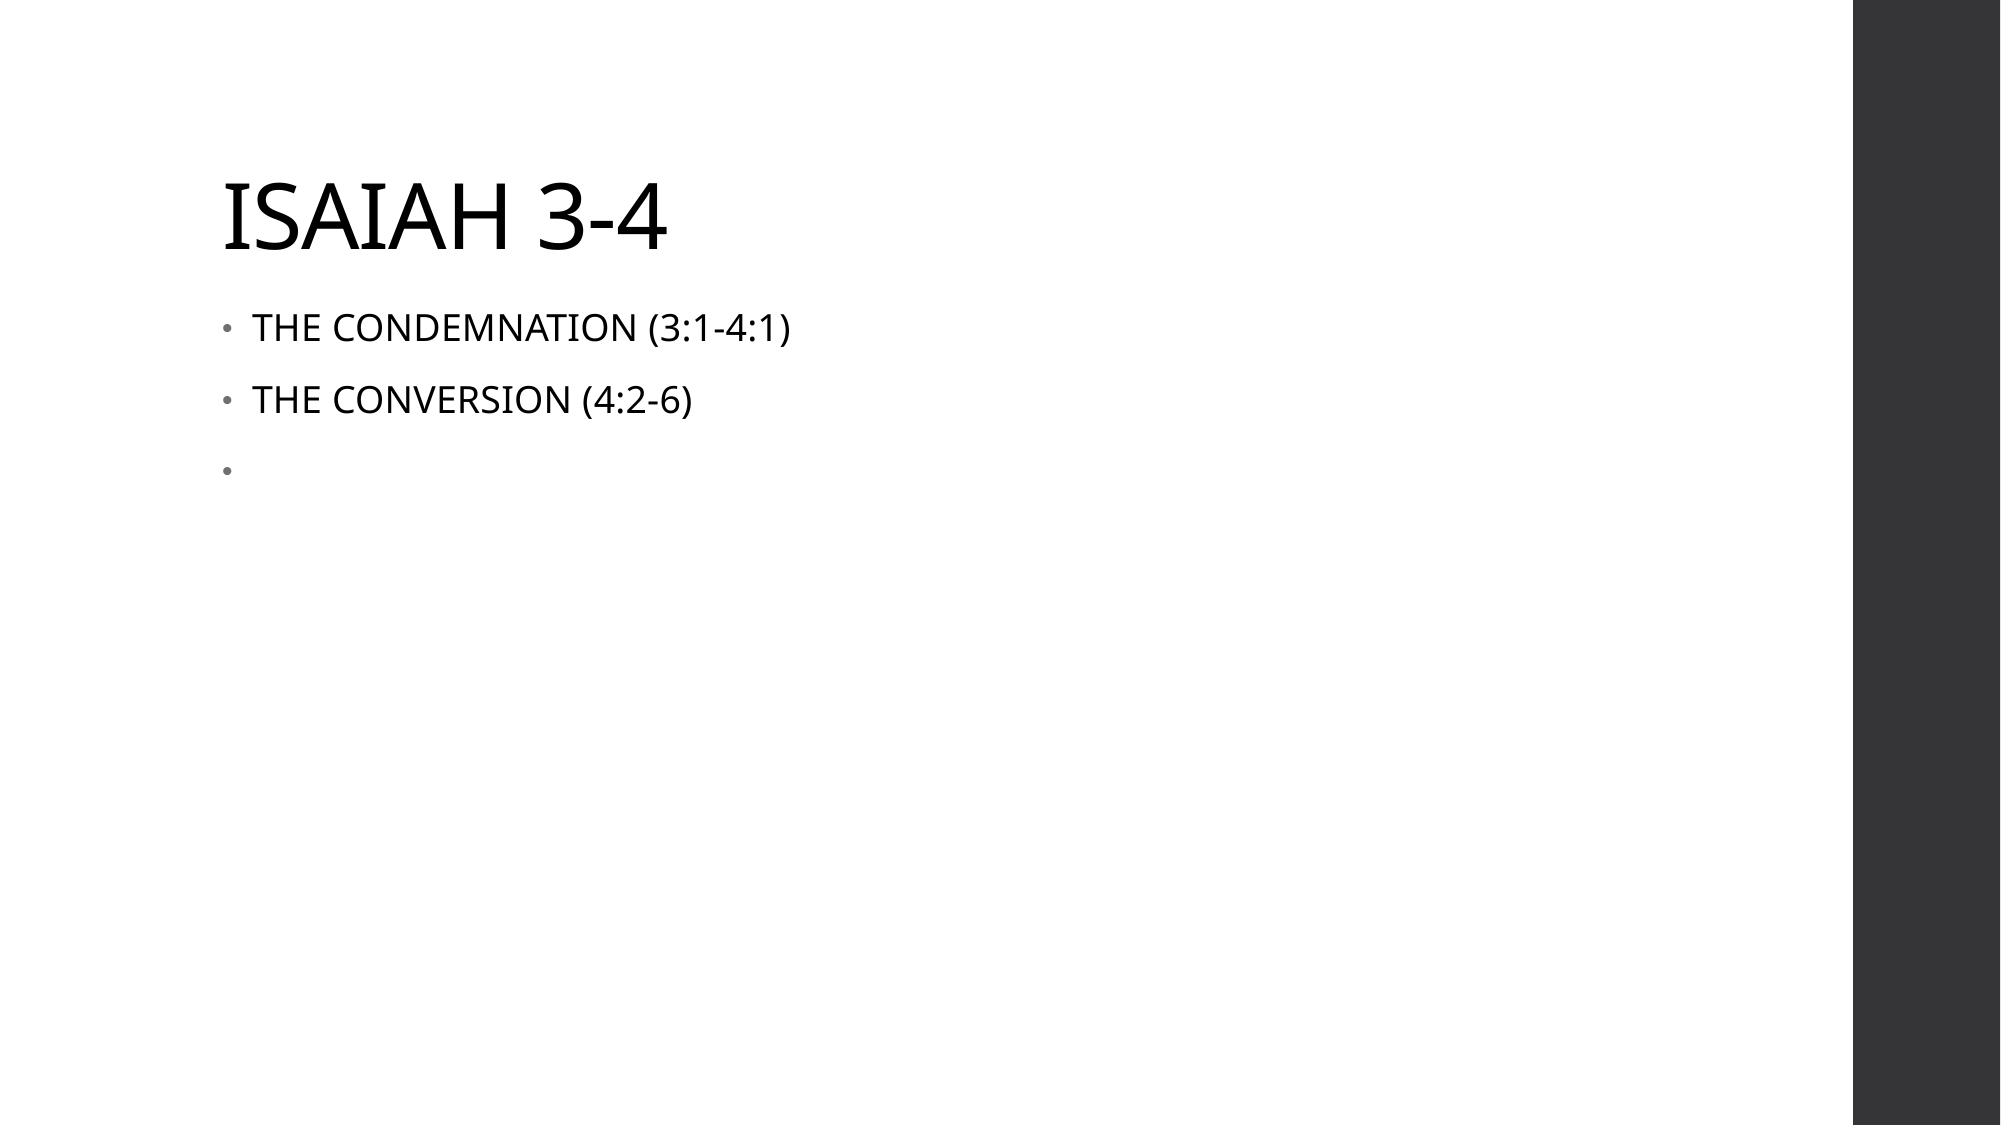

# ISAIAH 3-4
THE CONDEMNATION (3:1-4:1)
THE CONVERSION (4:2-6)